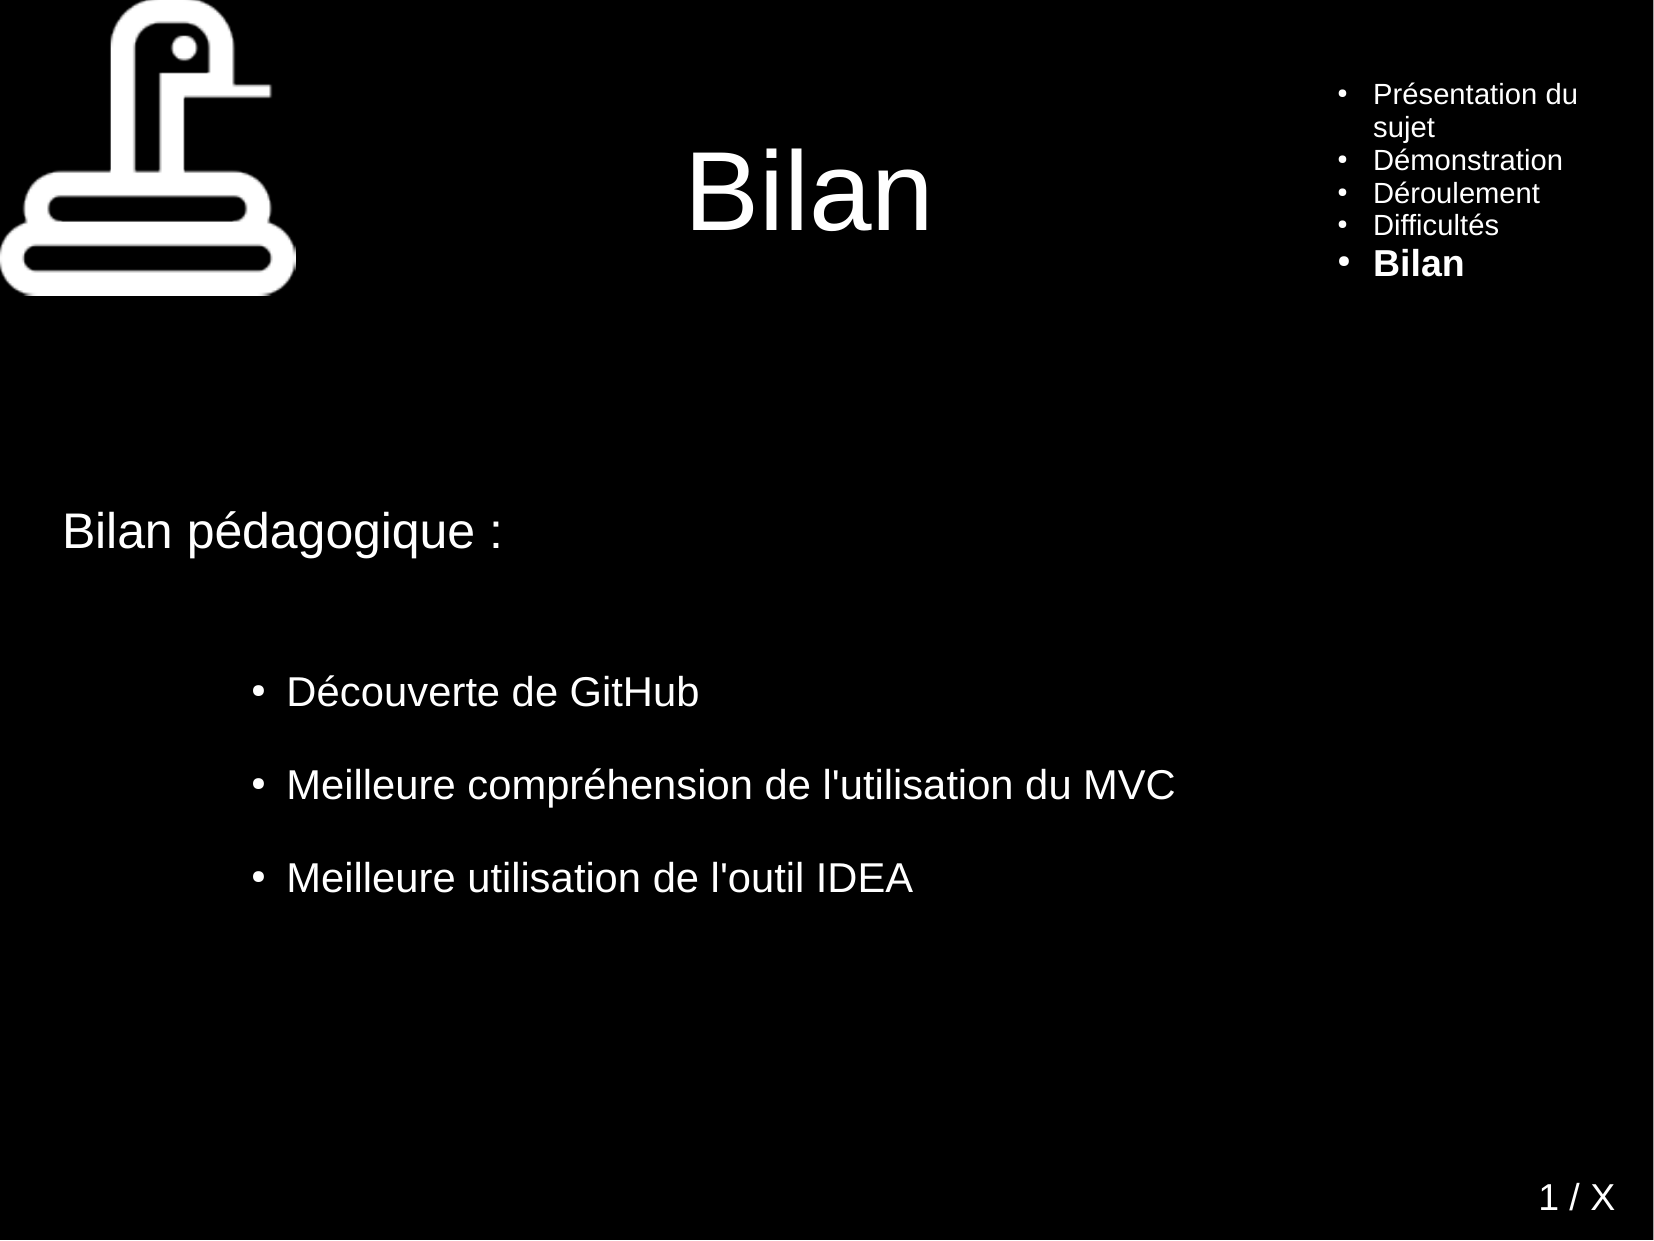

Présentation du sujet
Démonstration
Déroulement
Difficultés
Bilan
# Bilan
Bilan pédagogique :
Découverte de GitHub
Meilleure compréhension de l'utilisation du MVC
Meilleure utilisation de l'outil IDEA
1 / X